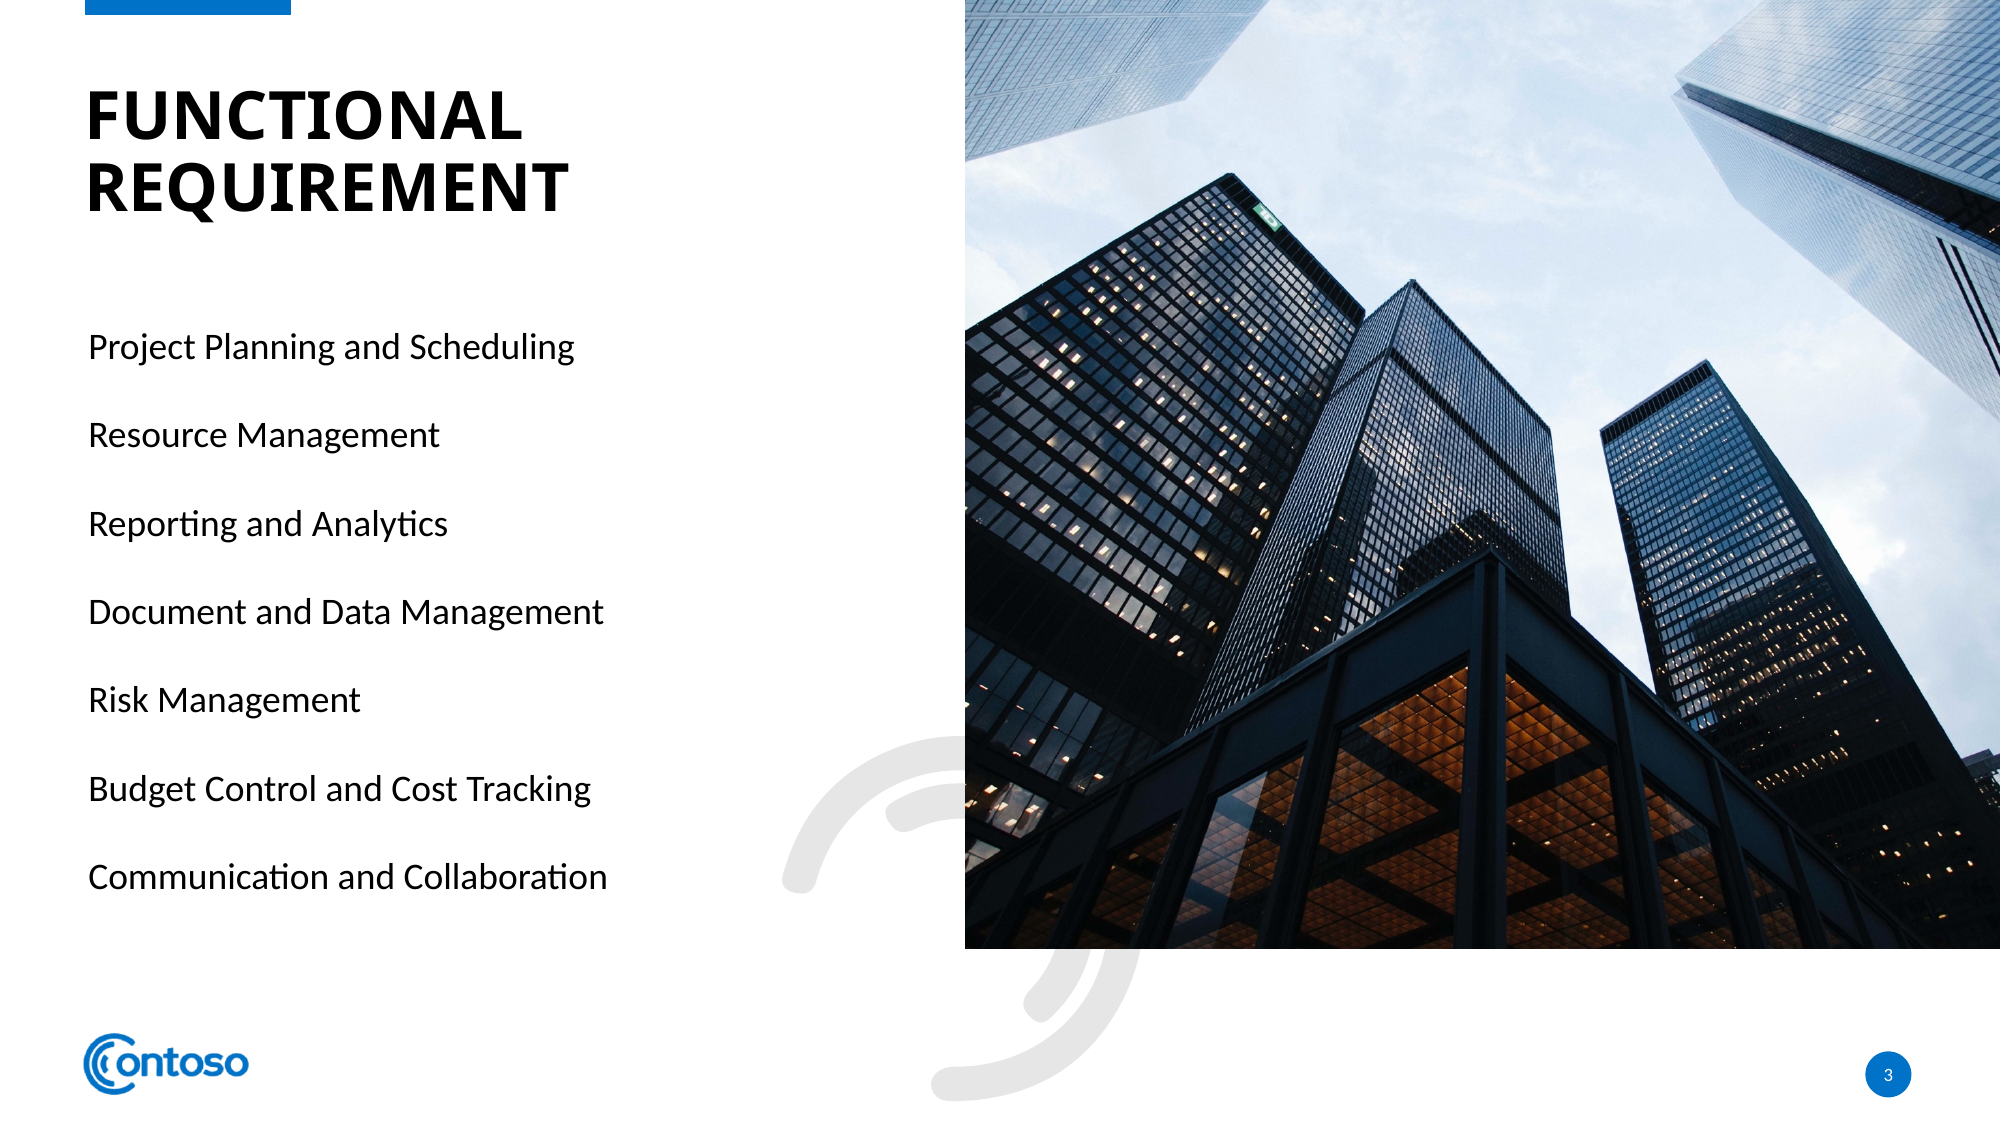

# Functional Requirement
Project Planning and Scheduling
Resource Management
Reporting and Analytics
Document and Data Management
Risk Management
Budget Control and Cost Tracking
Communication and Collaboration